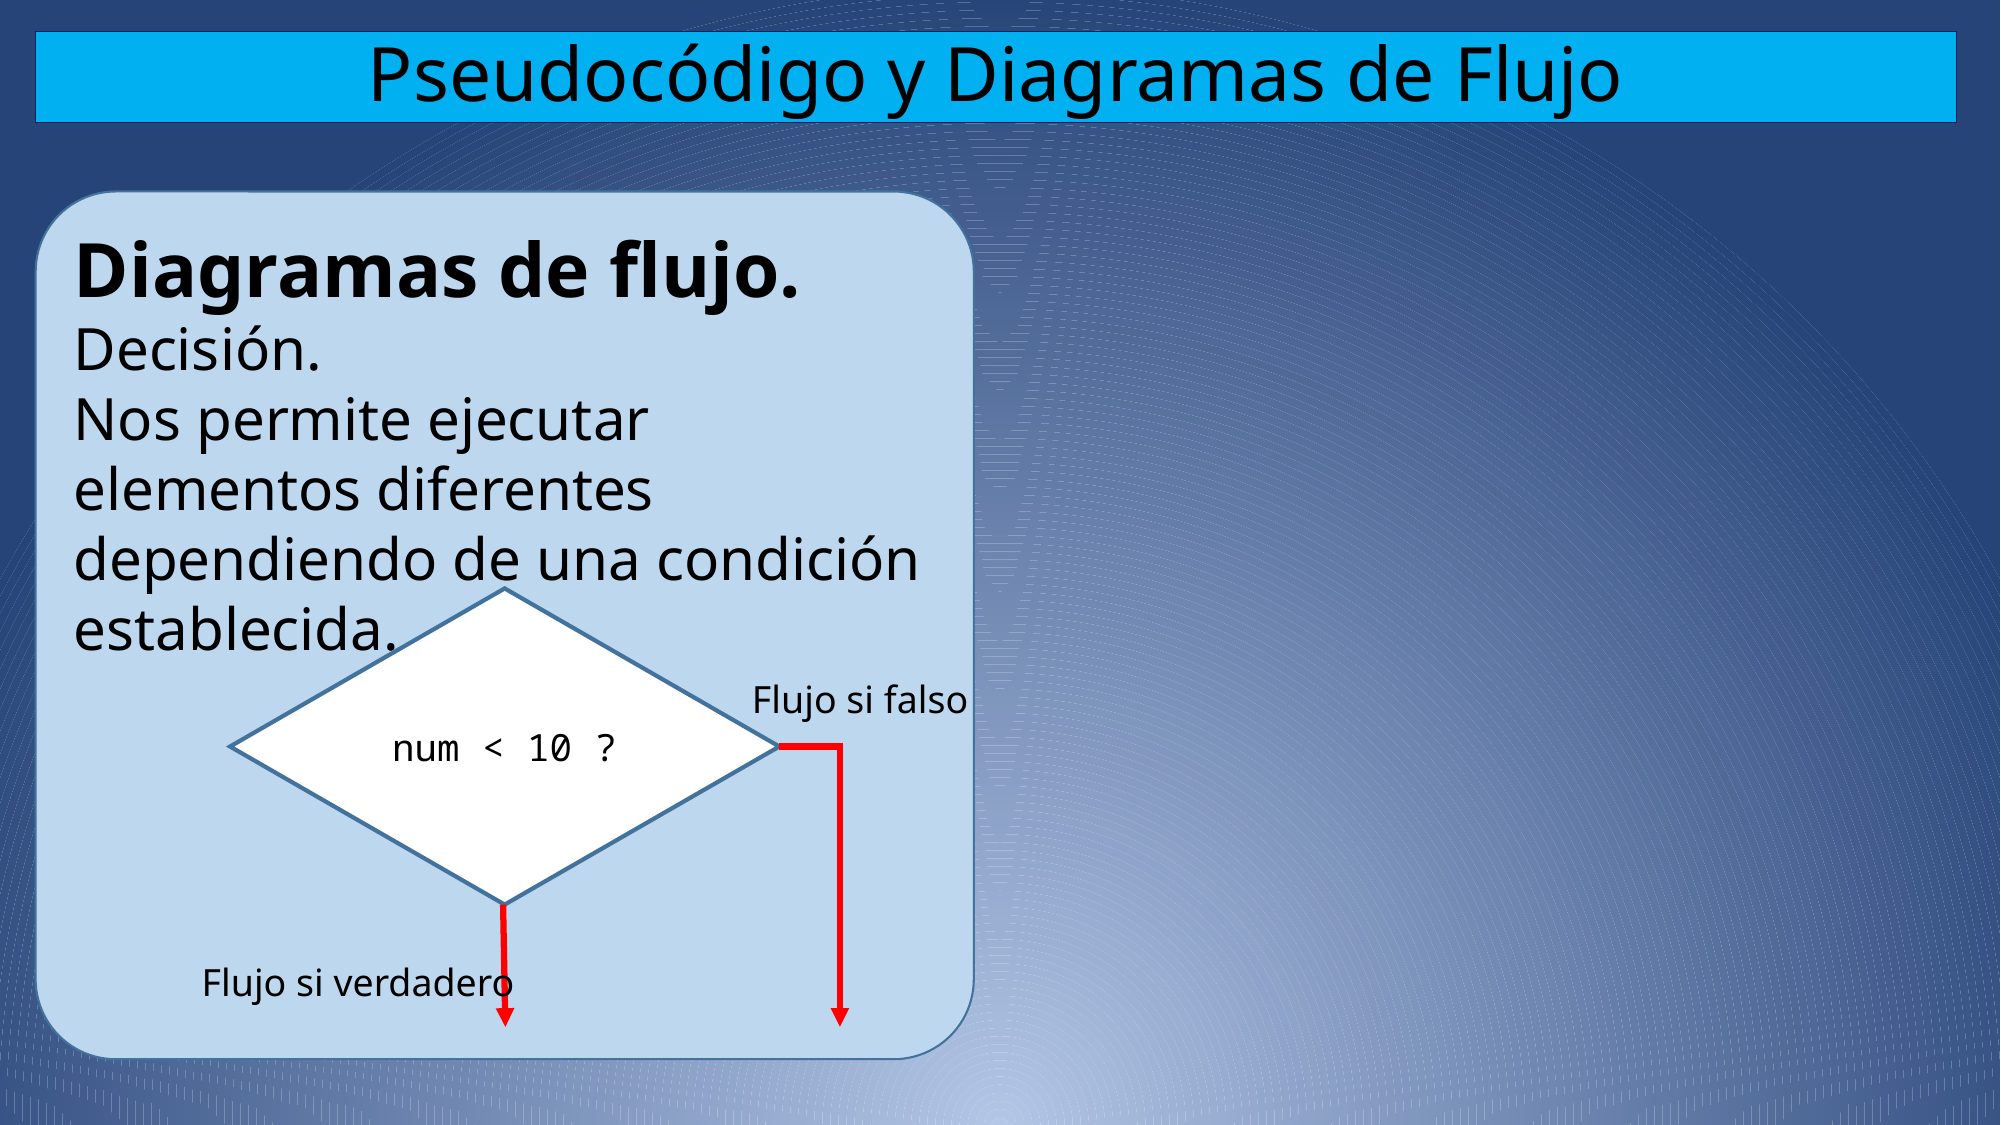

# Pseudocódigo y Diagramas de Flujo
Diagramas de flujo.
Decisión.
Nos permite ejecutar elementos diferentes dependiendo de una condición establecida.
num < 10 ?
Flujo si falso
Flujo si verdadero